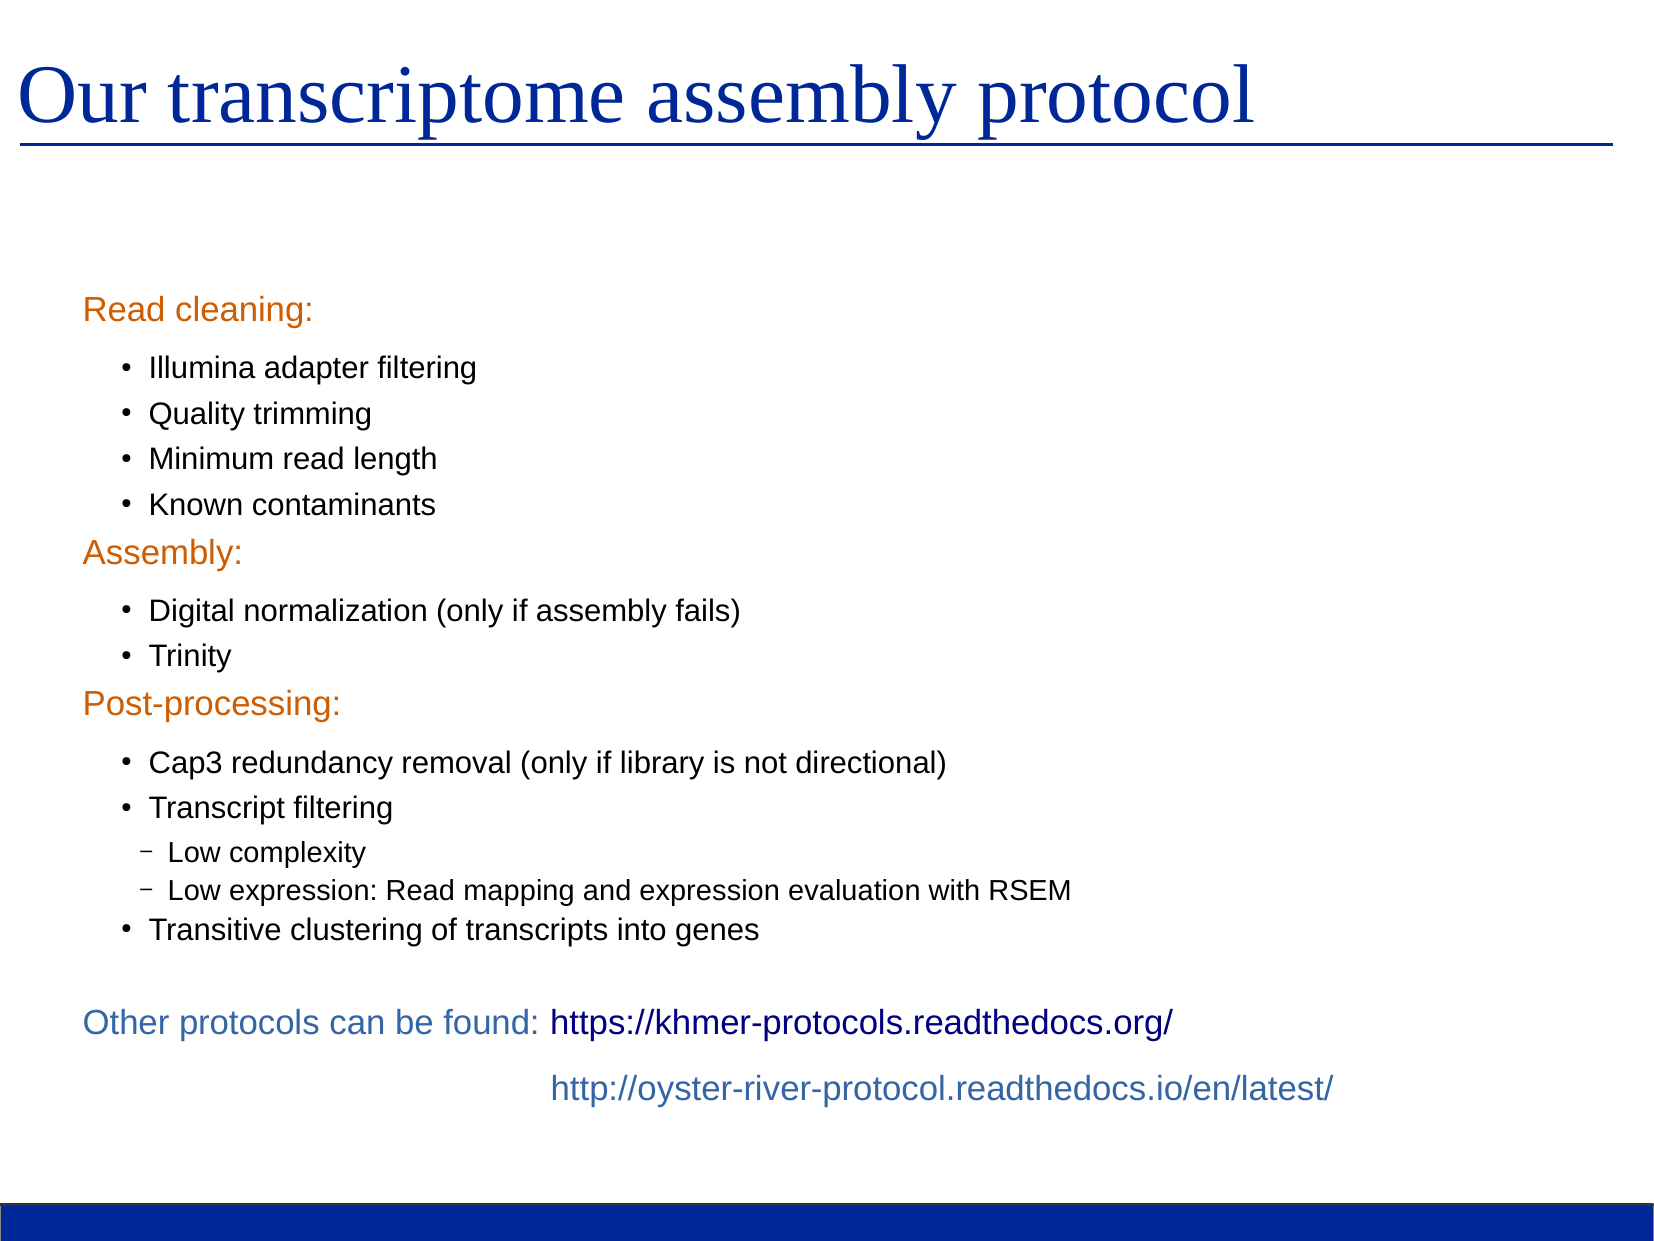

# Our transcriptome assembly protocol
Read cleaning:
Illumina adapter filtering
Quality trimming
Minimum read length
Known contaminants
Assembly:
Digital normalization (only if assembly fails)
Trinity
Post-processing:
Cap3 redundancy removal (only if library is not directional)
Transcript filtering
Low complexity
Low expression: Read mapping and expression evaluation with RSEM
Transitive clustering of transcripts into genes
Other protocols can be found: https://khmer-protocols.readthedocs.org/
 http://oyster-river-protocol.readthedocs.io/en/latest/